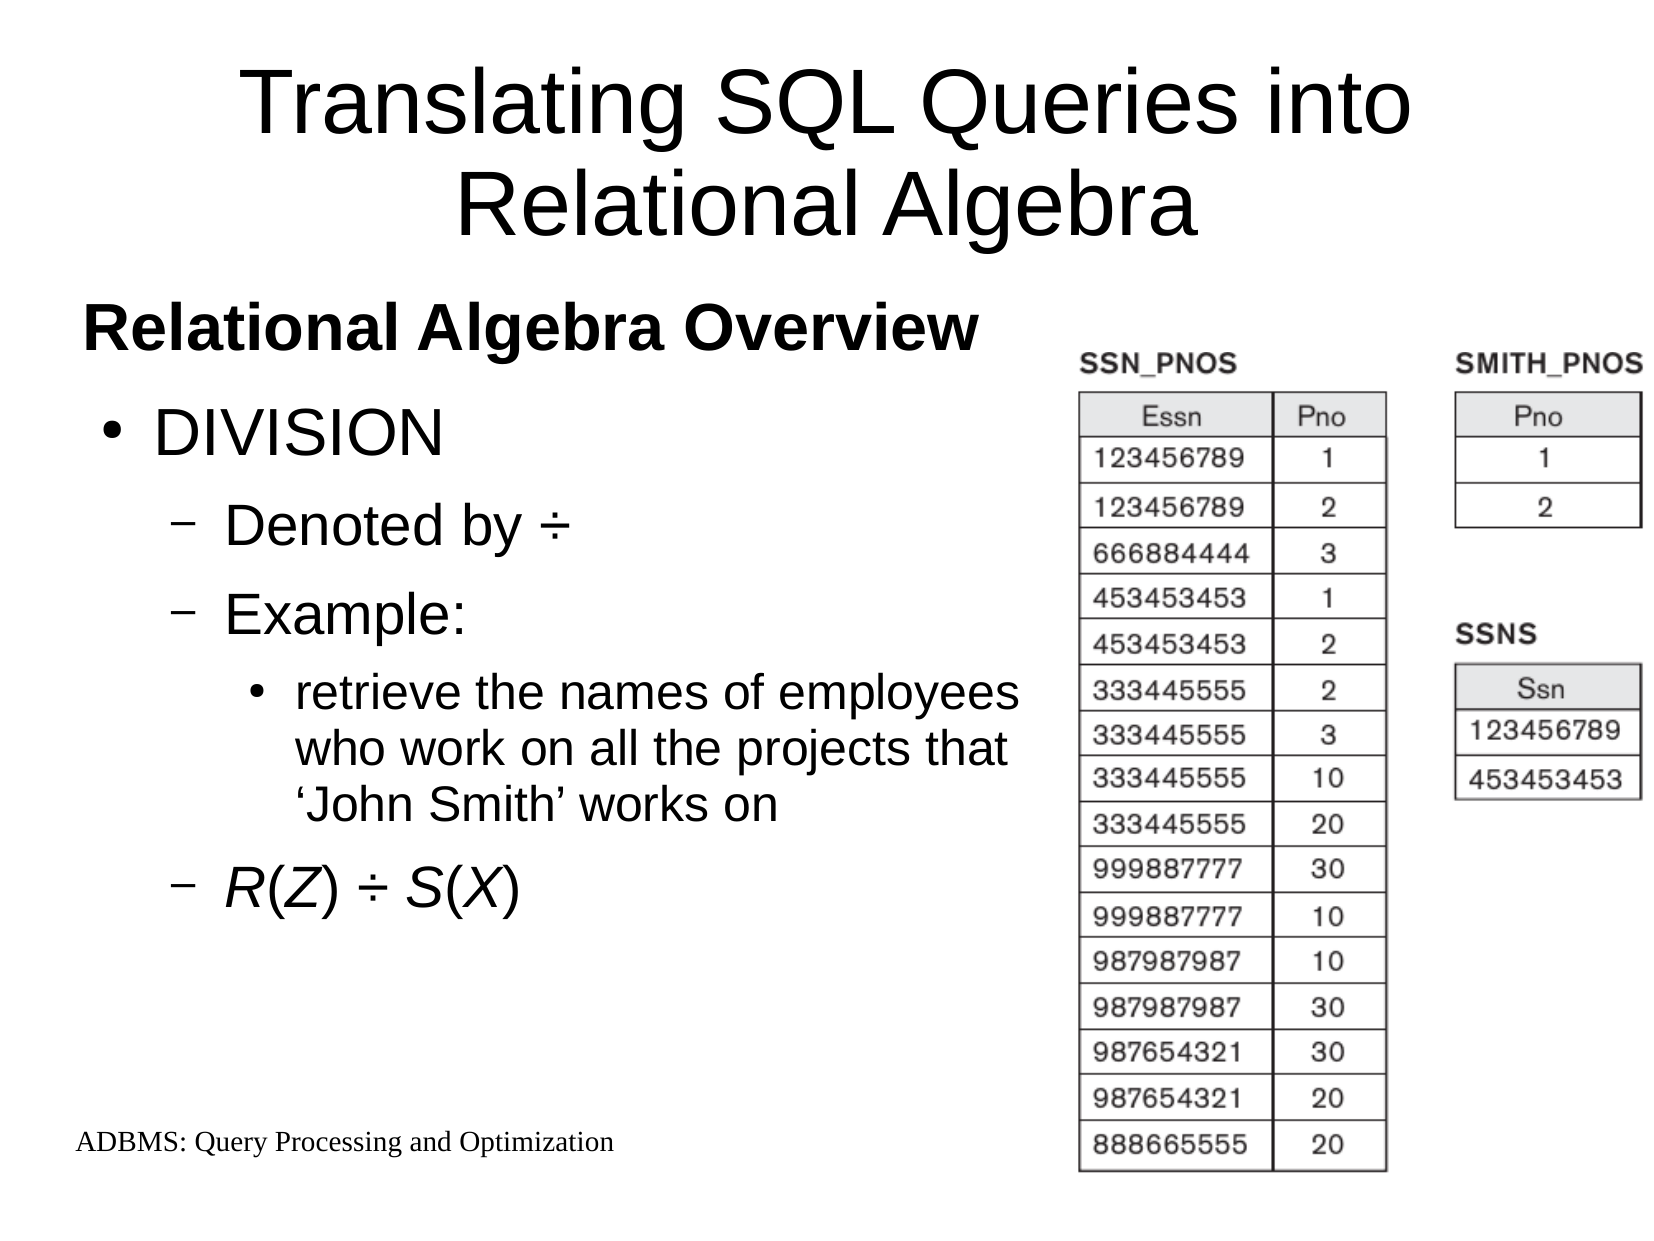

# Translating SQL Queries into Relational Algebra
Relational Algebra Overview
DIVISION
Denoted by ÷
Example:
retrieve the names of employees who work on all the projects that ‘John Smith’ works on
R(Z) ÷ S(X)